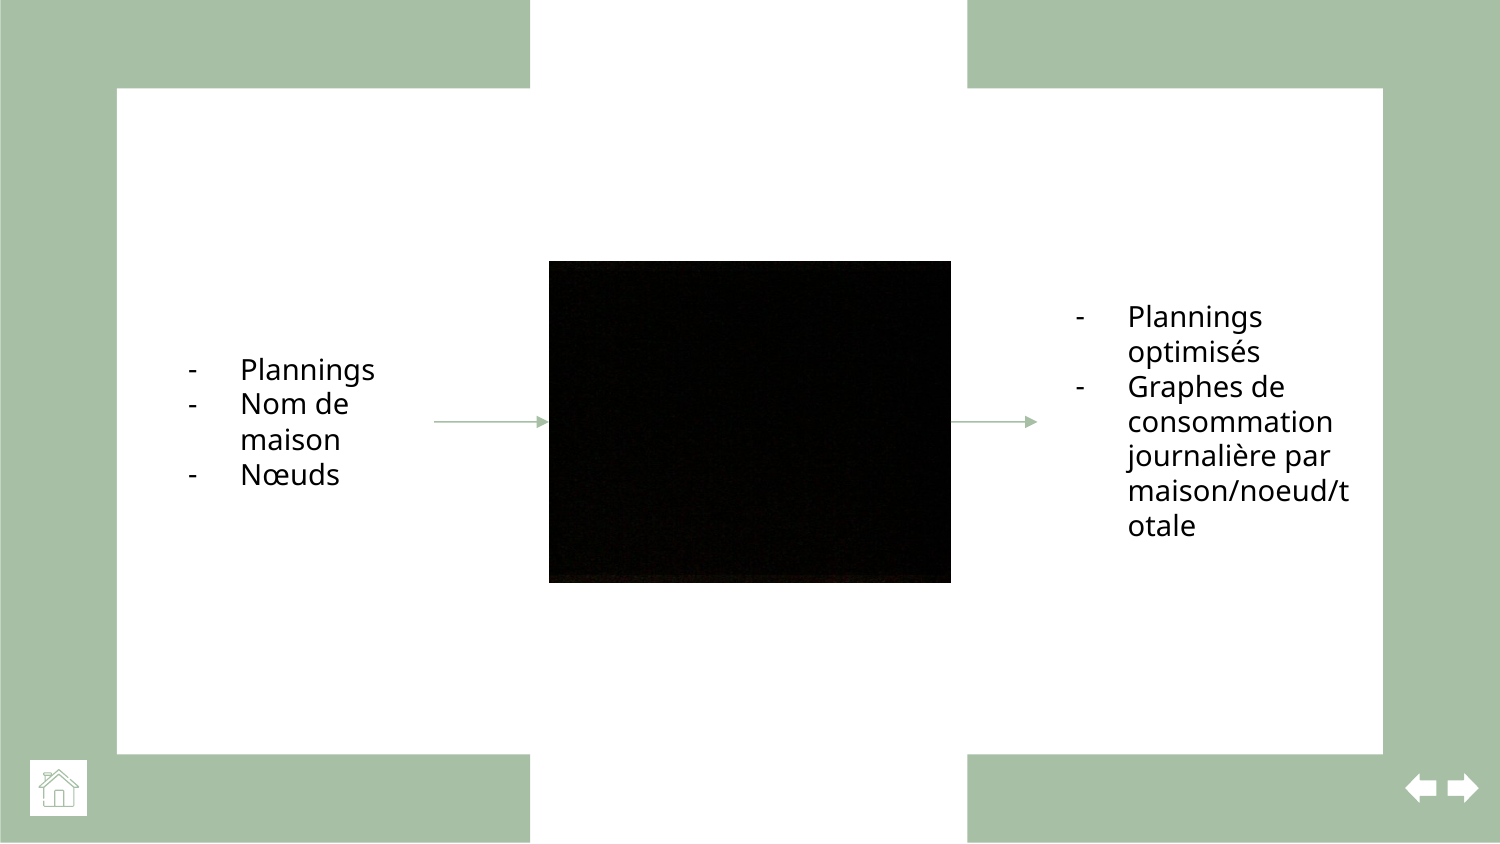

Plannings optimisés
Graphes de consommation journalière par maison/noeud/totale
Plannings
Nom de maison
Nœuds